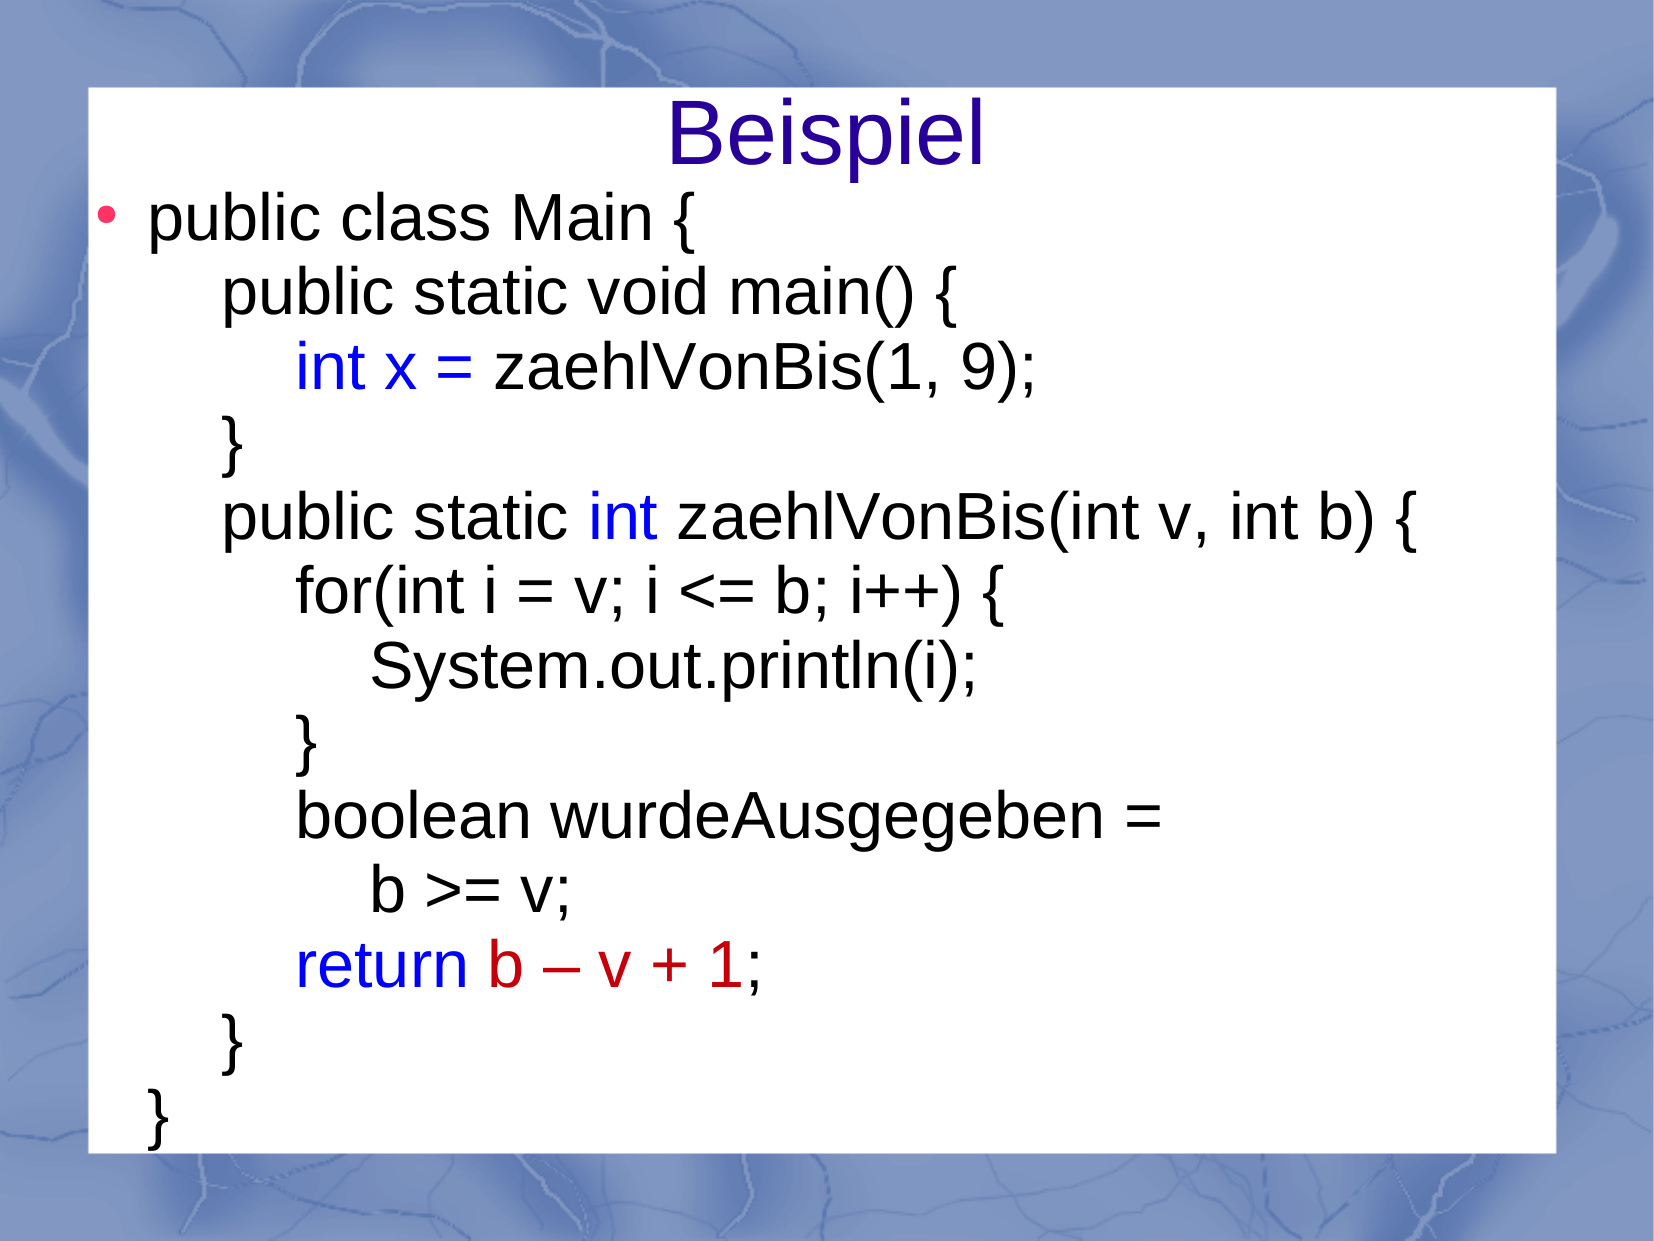

# Beispiel
public class Main {
	public static void main() {
		int x = zaehlVonBis(1, 9);
	}
	public static int zaehlVonBis(int v, int b) {
		for(int i = v; i <= b; i++) {
			System.out.println(i);
		}
		boolean wurdeAusgegeben =
			b >= v;
		return b – v + 1;
	}
}